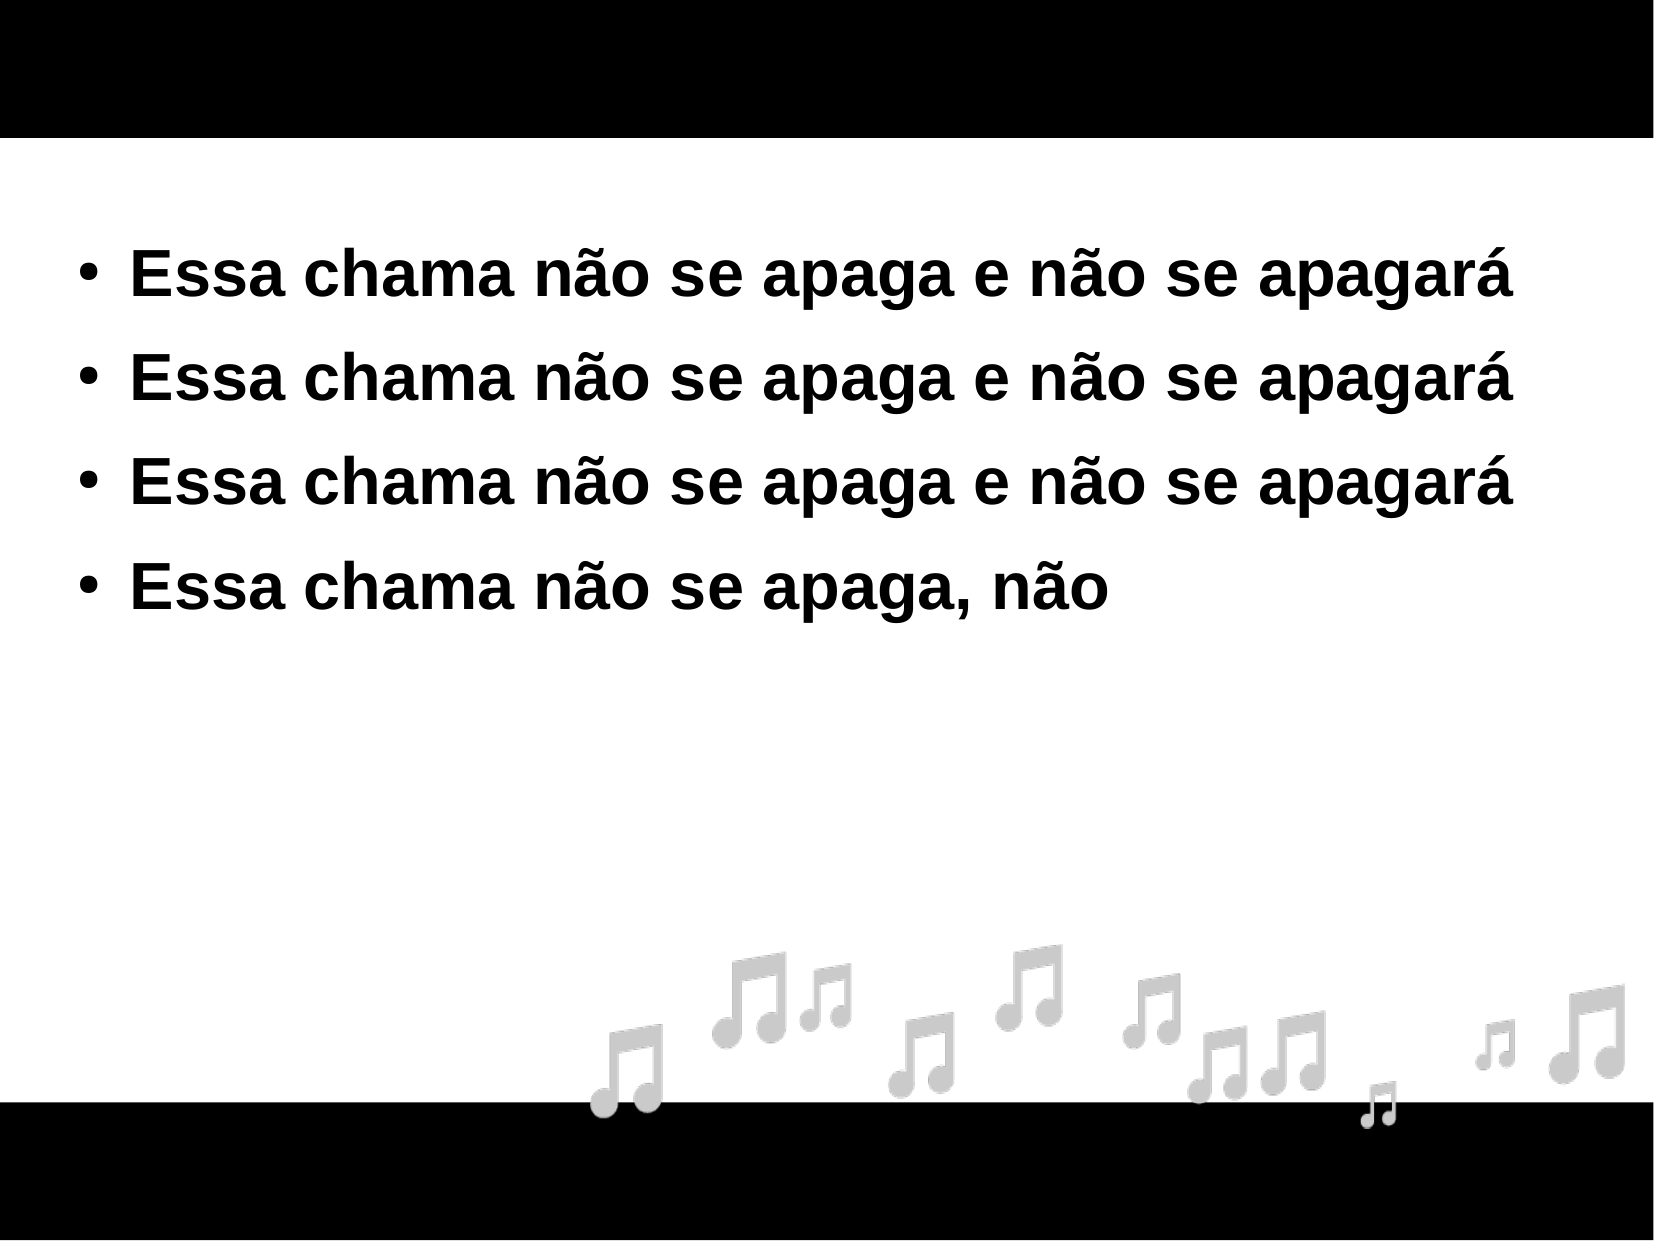

# Essa chama não se apaga e não se apagará
Essa chama não se apaga e não se apagará
Essa chama não se apaga e não se apagará
Essa chama não se apaga, não